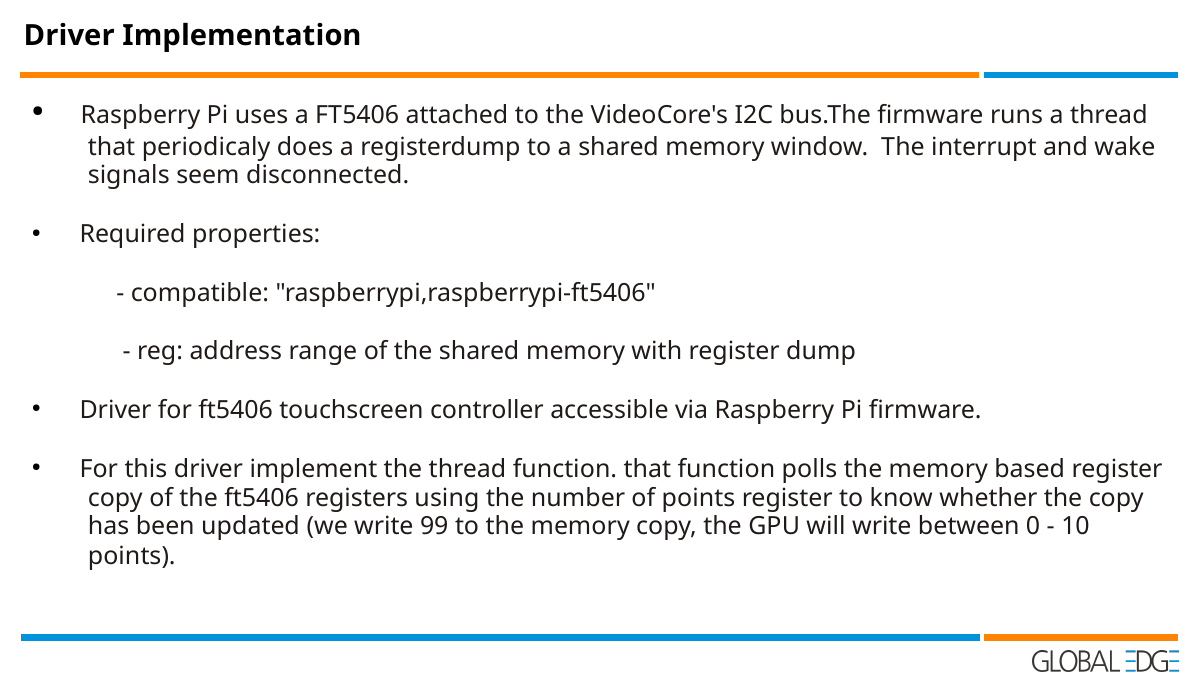

# Driver Implementation
 Raspberry Pi uses a FT5406 attached to the VideoCore's I2C bus.The firmware runs a thread that periodicaly does a registerdump to a shared memory window. The interrupt and wake signals seem disconnected.
 Required properties:
 - compatible: "raspberrypi,raspberrypi-ft5406"
 - reg: address range of the shared memory with register dump
 Driver for ft5406 touchscreen controller accessible via Raspberry Pi firmware.
 For this driver implement the thread function. that function polls the memory based register copy of the ft5406 registers using the number of points register to know whether the copy has been updated (we write 99 to the memory copy, the GPU will write between 0 - 10 points).